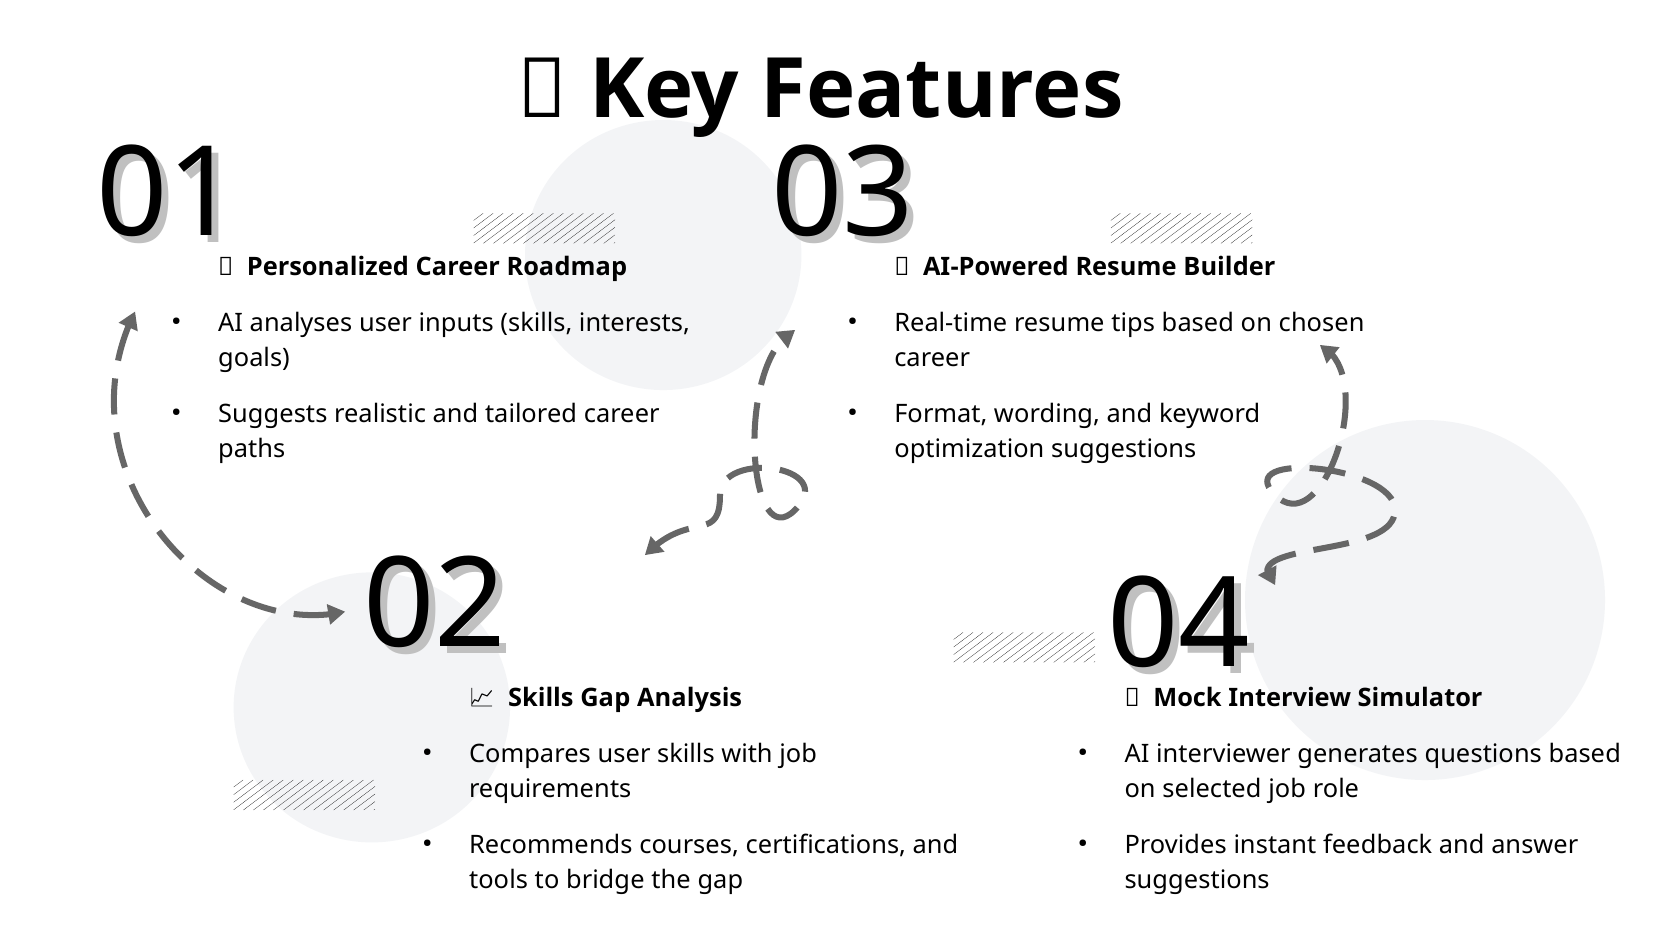

# 🌟 Key Features
01
03
🧭 Personalized Career Roadmap
AI analyses user inputs (skills, interests, goals)
Suggests realistic and tailored career paths
📄 AI-Powered Resume Builder
Real-time resume tips based on chosen career
Format, wording, and keyword optimization suggestions
02
04
📈 Skills Gap Analysis
Compares user skills with job requirements
Recommends courses, certifications, and tools to bridge the gap
🎤 Mock Interview Simulator
AI interviewer generates questions based on selected job role
Provides instant feedback and answer suggestions